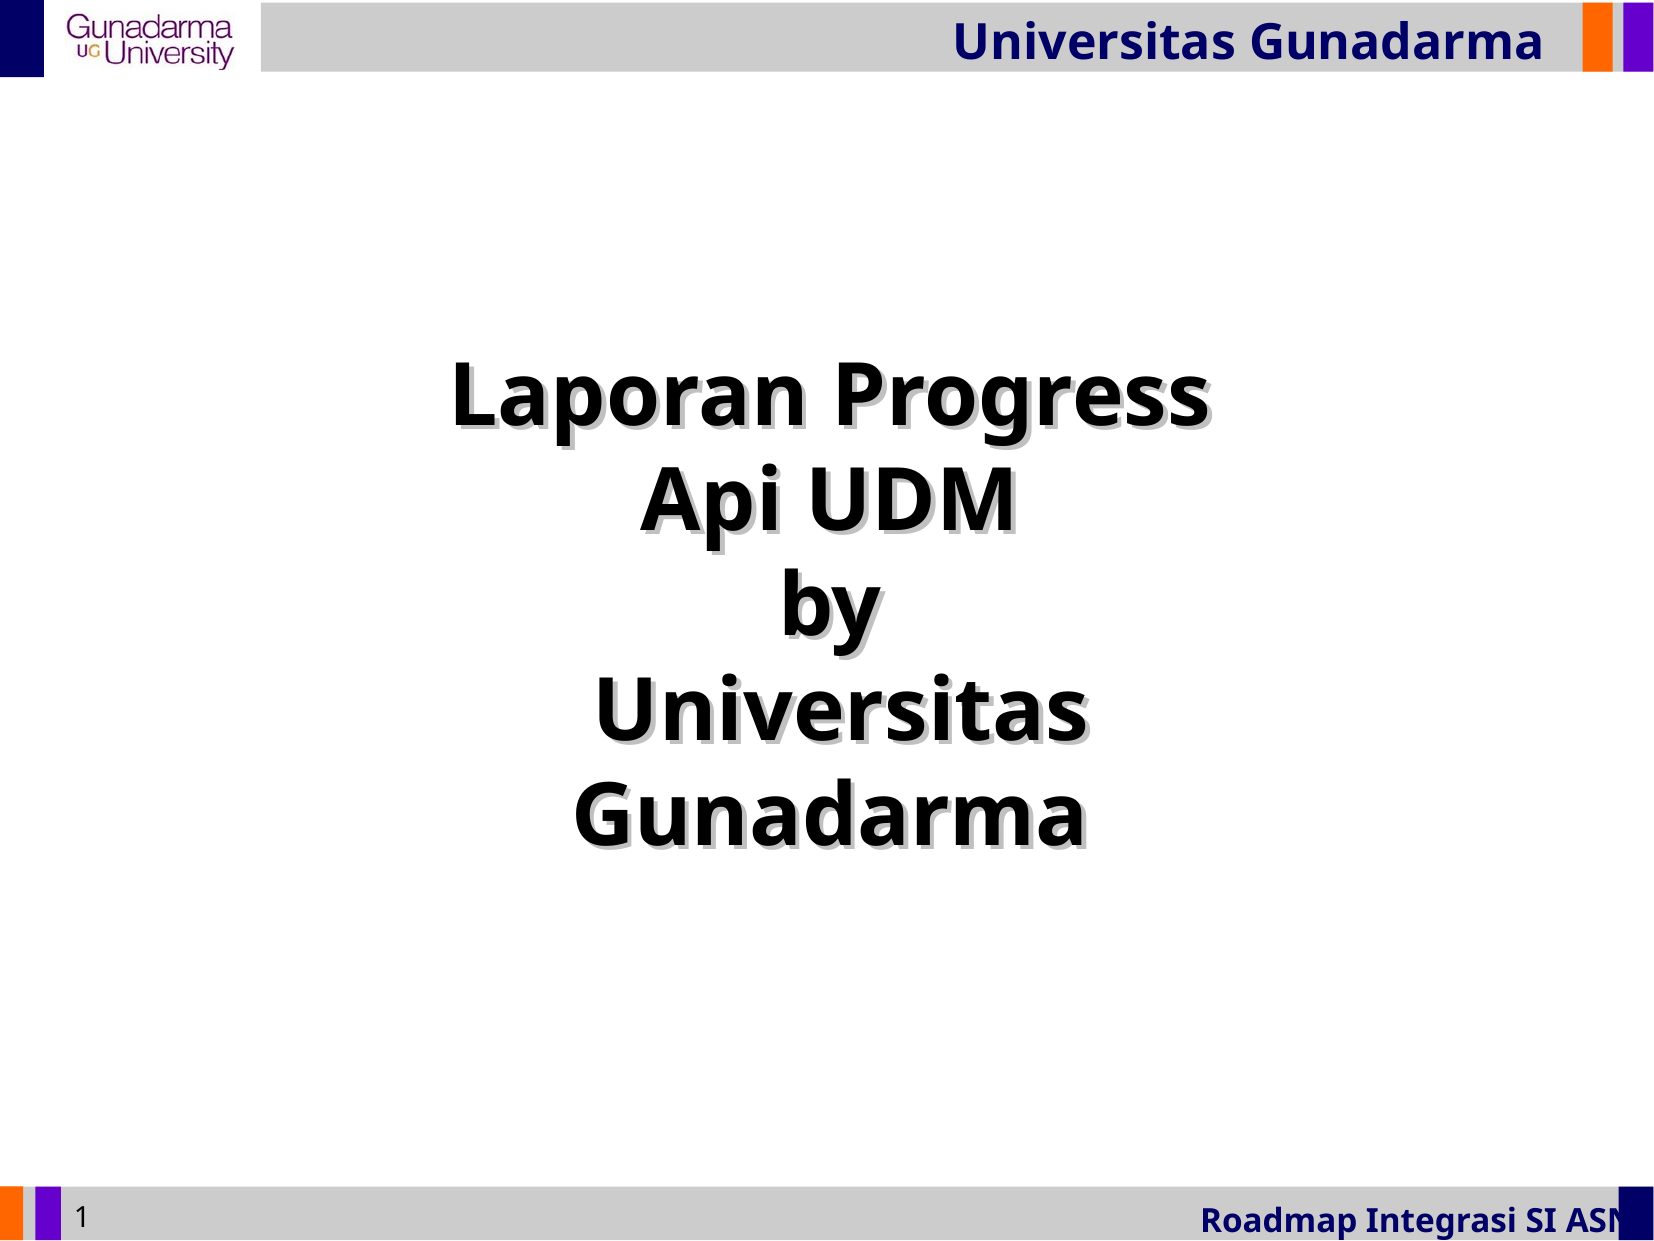

# Laporan Progress Api UDM by Universitas Gunadarma